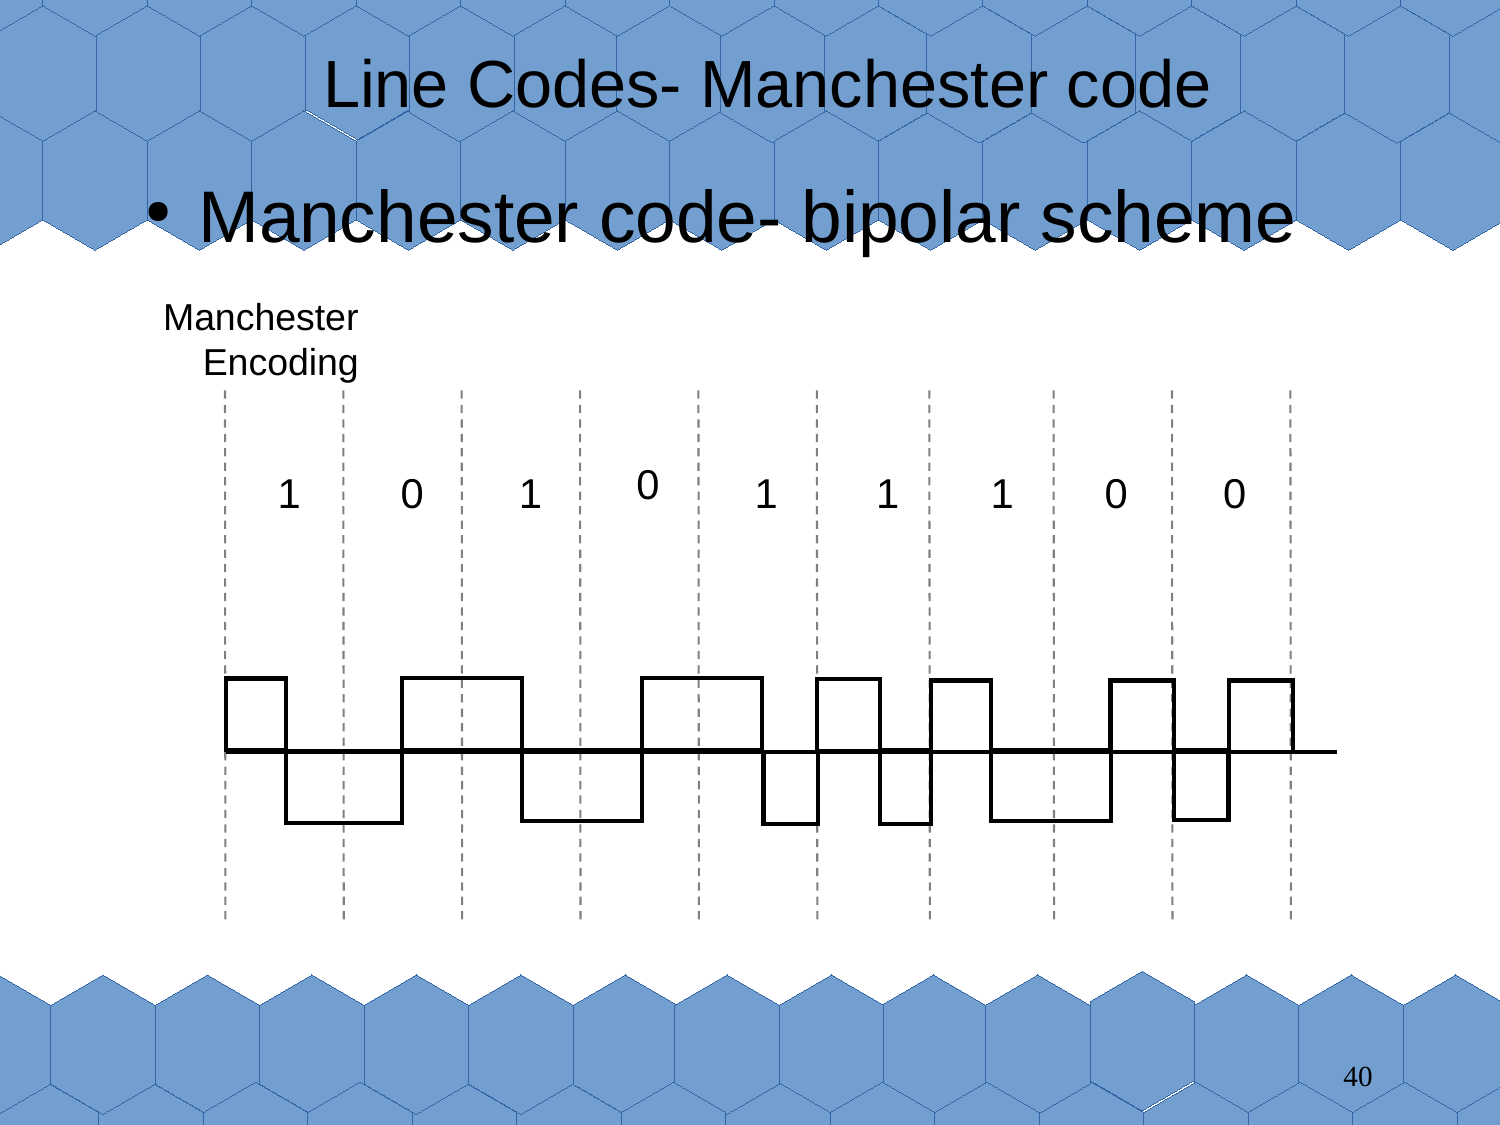

# Line Codes- Manchester code
Manchester code- bipolar scheme
Manchester Encoding
0
1
0
1
1
1
1
0
0